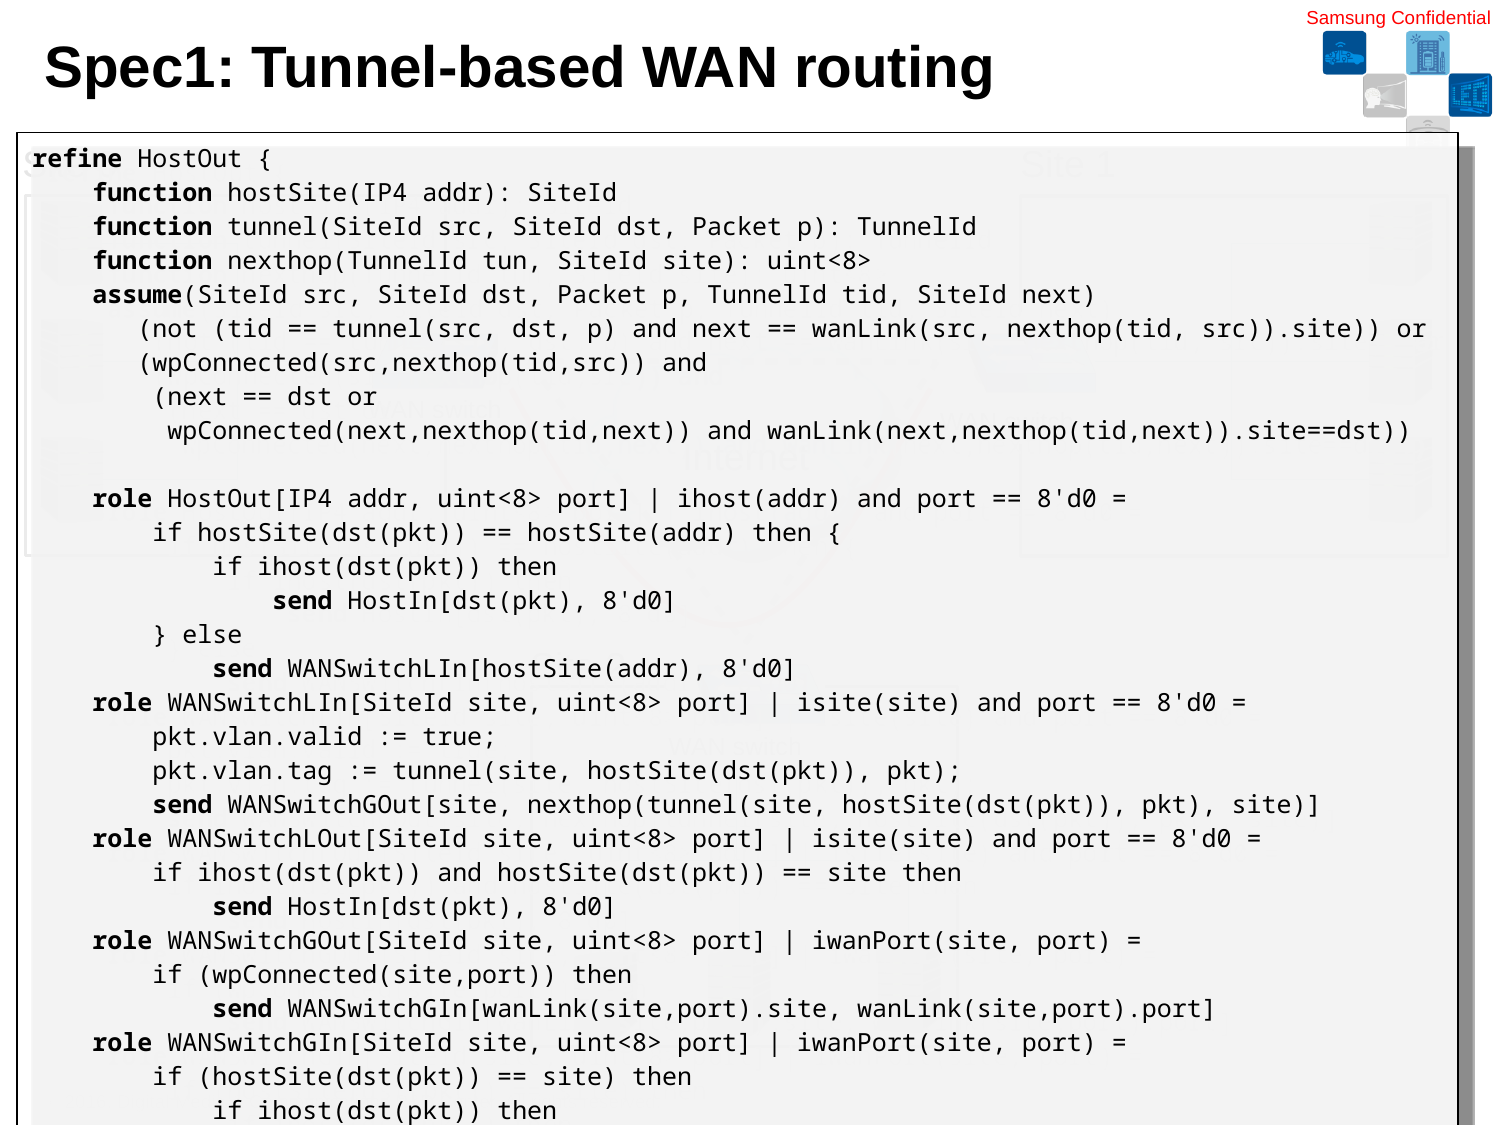

# Spec1: Tunnel-based WAN routing
refine HostOut {
 function hostSite(IP4 addr): SiteId
 function tunnel(SiteId src, SiteId dst, Packet p): TunnelId
 function nexthop(TunnelId tun, SiteId site): uint<8>
 assume(SiteId src, SiteId dst, Packet p, TunnelId tid, SiteId next)
 (not (tid == tunnel(src, dst, p) and next == wanLink(src, nexthop(tid, src)).site)) or
 (wpConnected(src,nexthop(tid,src)) and
 (next == dst or
 wpConnected(next,nexthop(tid,next)) and wanLink(next,nexthop(tid,next)).site==dst))
 role HostOut[IP4 addr, uint<8> port] | ihost(addr) and port == 8'd0 =
 if hostSite(dst(pkt)) == hostSite(addr) then {
 if ihost(dst(pkt)) then
 send HostIn[dst(pkt), 8'd0]
 } else
 send WANSwitchLIn[hostSite(addr), 8'd0]
 role WANSwitchLIn[SiteId site, uint<8> port] | isite(site) and port == 8'd0 =
 pkt.vlan.valid := true;
 pkt.vlan.tag := tunnel(site, hostSite(dst(pkt)), pkt);
 send WANSwitchGOut[site, nexthop(tunnel(site, hostSite(dst(pkt)), pkt), site)]
 role WANSwitchLOut[SiteId site, uint<8> port] | isite(site) and port == 8'd0 =
 if ihost(dst(pkt)) and hostSite(dst(pkt)) == site then
 send HostIn[dst(pkt), 8'd0]
 role WANSwitchGOut[SiteId site, uint<8> port] | iwanPort(site, port) =
 if (wpConnected(site,port)) then
 send WANSwitchGIn[wanLink(site,port).site, wanLink(site,port).port]
 role WANSwitchGIn[SiteId site, uint<8> port] | iwanPort(site, port) =
 if (hostSite(dst(pkt)) == site) then
 if ihost(dst(pkt)) then
 send WANSwitchLOut[site,8'd0]
 else
 send WANSwitchGOut[site, nexthop(pkt.vlan.tag,site)]
}
Site 0
Site 1
Internet
WAN switch
WAN switch
Site 2
WAN switch